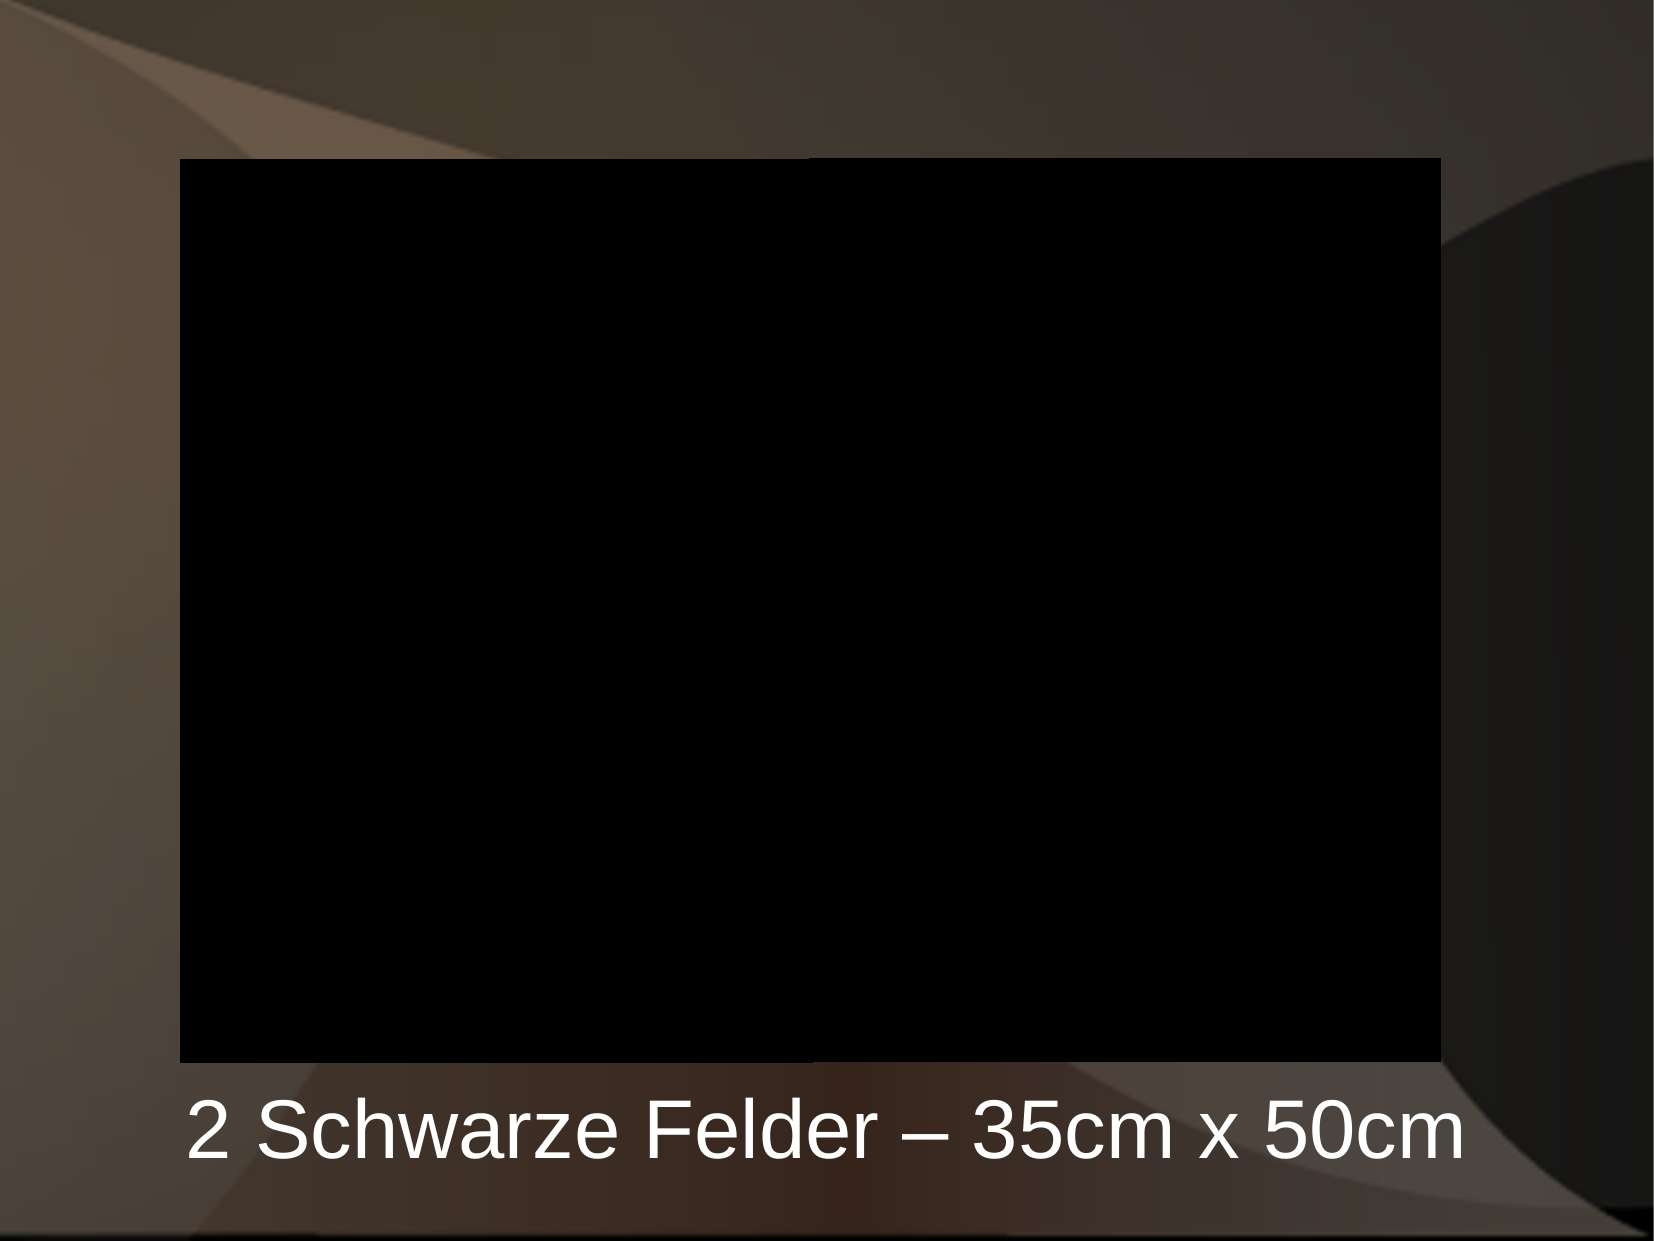

2 Schwarze Felder – 35cm x 50cm